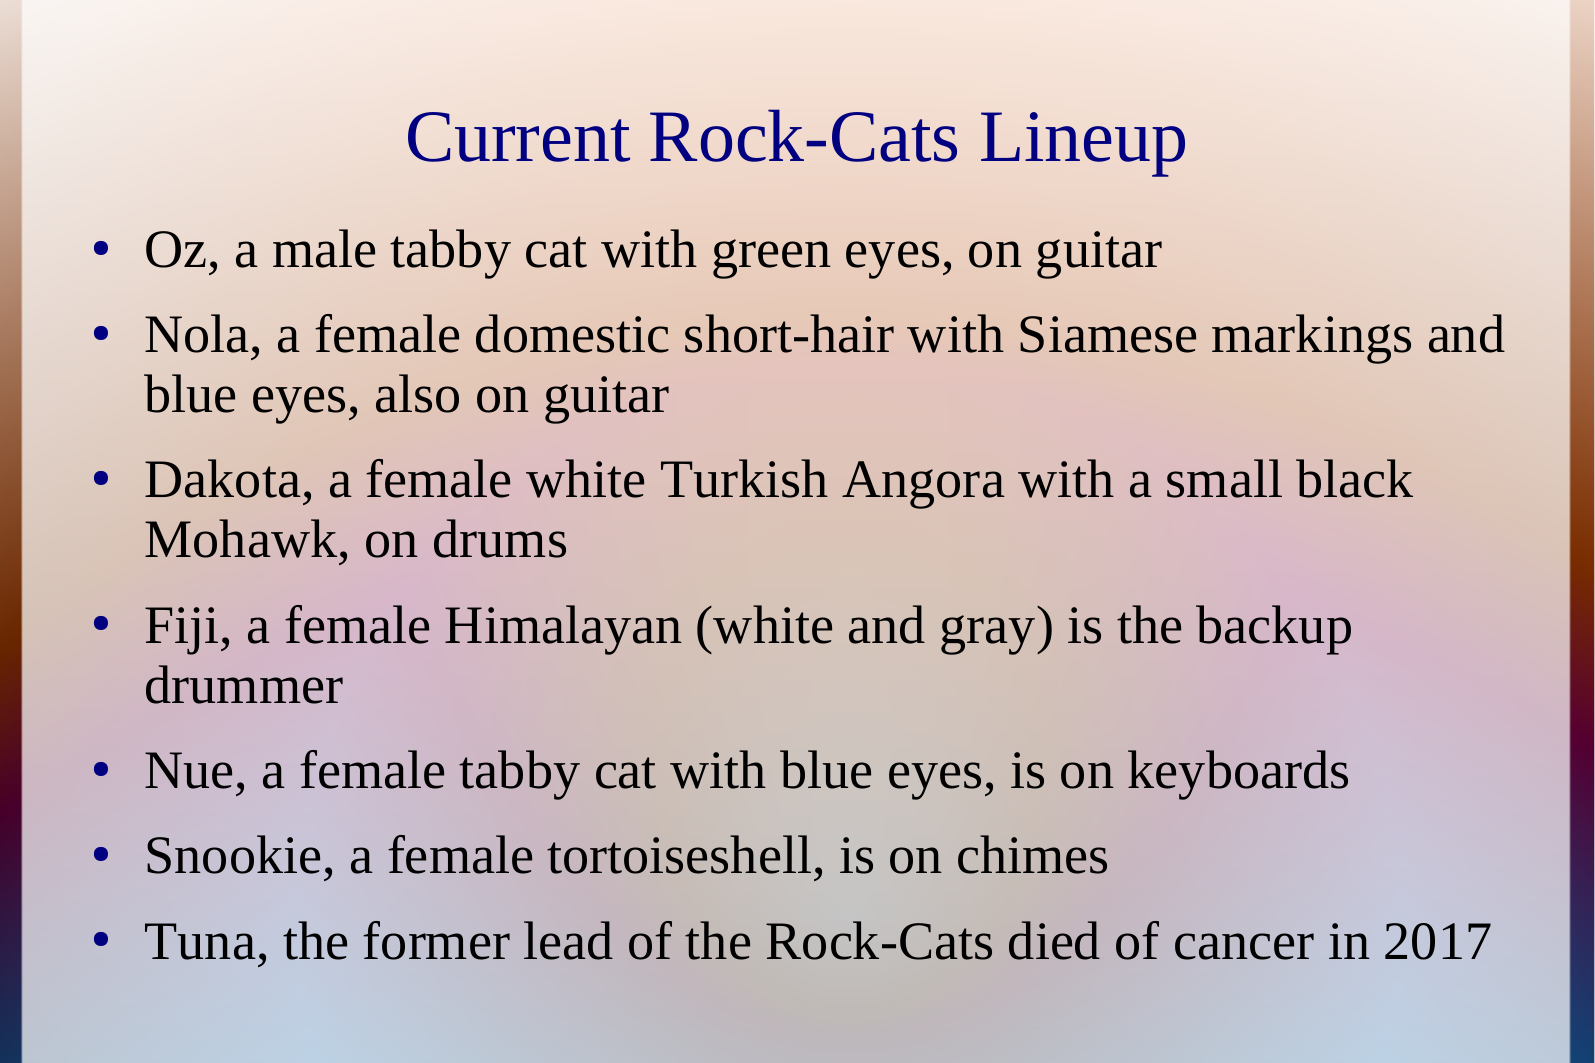

# Current Rock-Cats Lineup
Oz, a male tabby cat with green eyes, on guitar
Nola, a female domestic short-hair with Siamese markings and blue eyes, also on guitar
Dakota, a female white Turkish Angora with a small black Mohawk, on drums
Fiji, a female Himalayan (white and gray) is the backup drummer
Nue, a female tabby cat with blue eyes, is on keyboards
Snookie, a female tortoiseshell, is on chimes
Tuna, the former lead of the Rock-Cats died of cancer in 2017